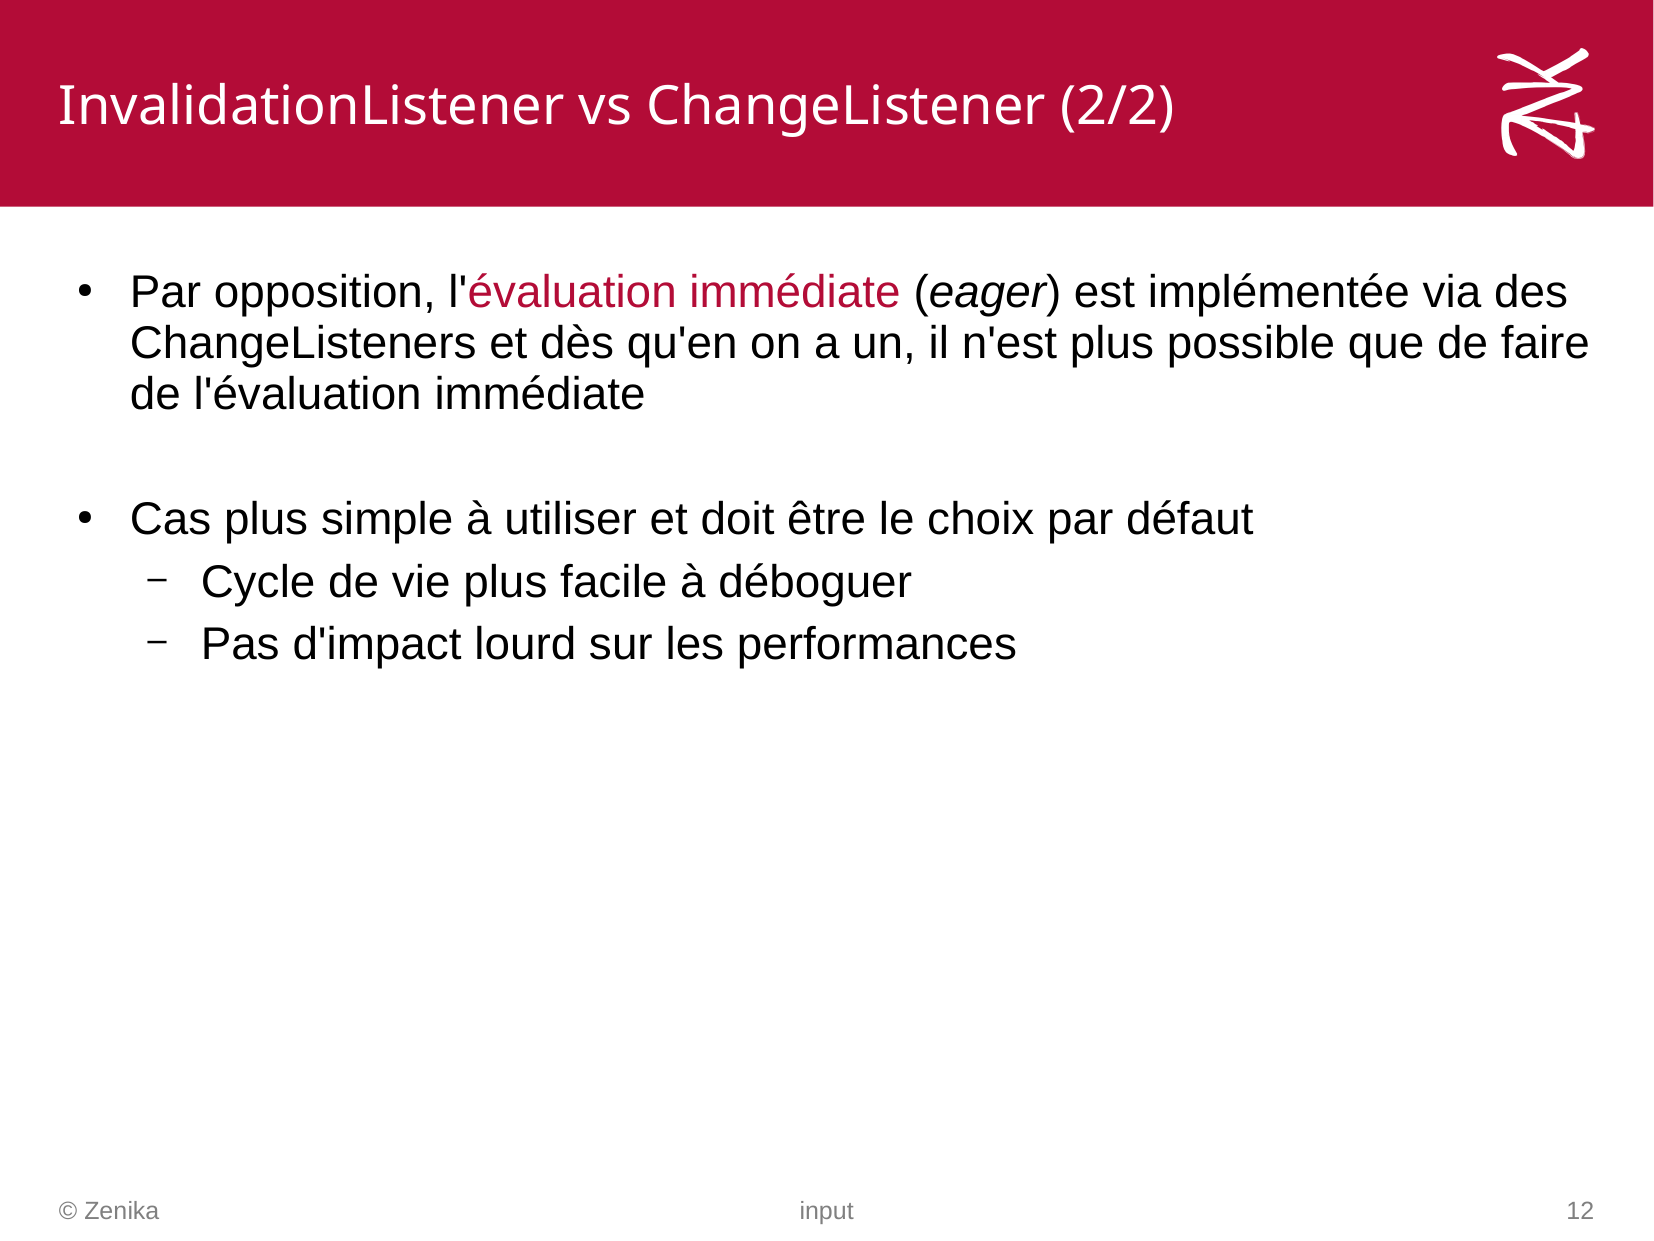

# InvalidationListener vs ChangeListener (2/2)
Par opposition, l'évaluation immédiate (eager) est implémentée via des ChangeListeners et dès qu'en on a un, il n'est plus possible que de faire de l'évaluation immédiate
Cas plus simple à utiliser et doit être le choix par défaut
Cycle de vie plus facile à déboguer
Pas d'impact lourd sur les performances